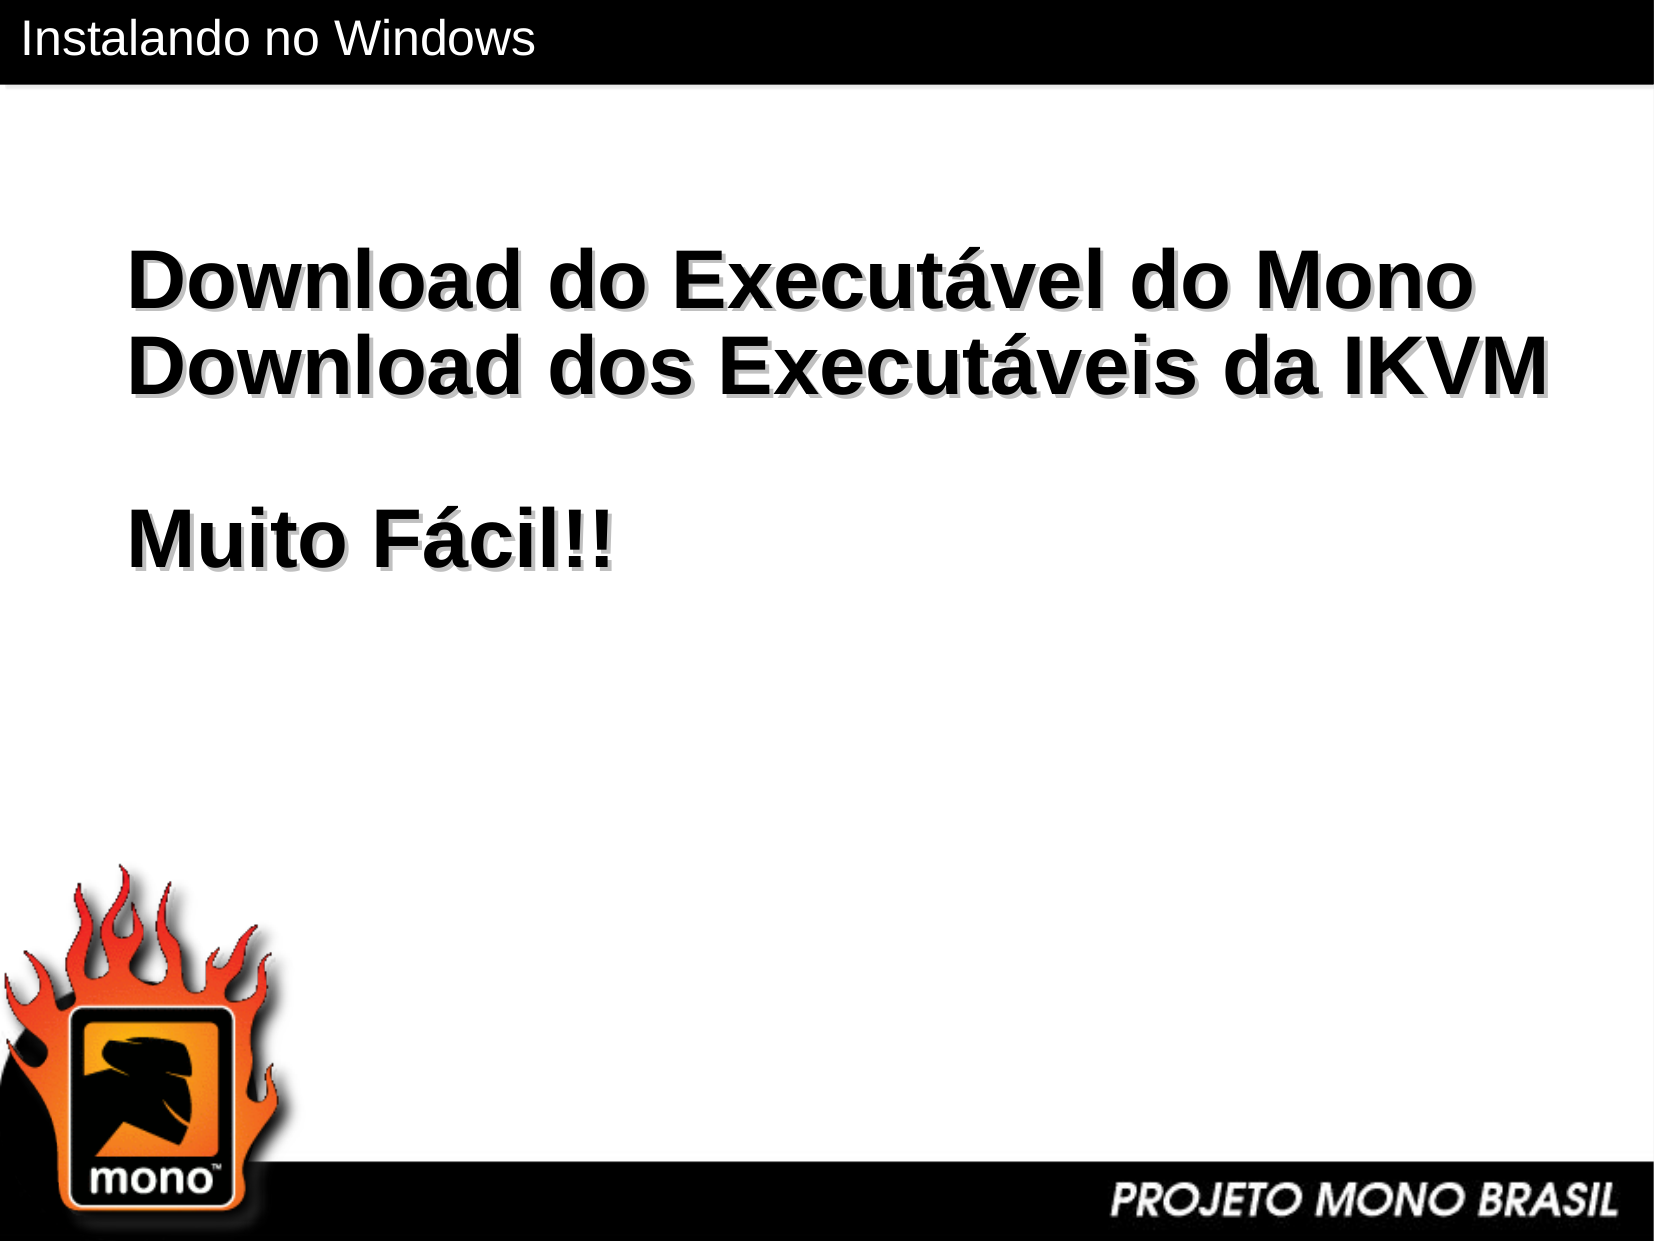

Instalando no Windows
# Download do Executável do Mono Download dos Executáveis da IKVM Muito Fácil!!